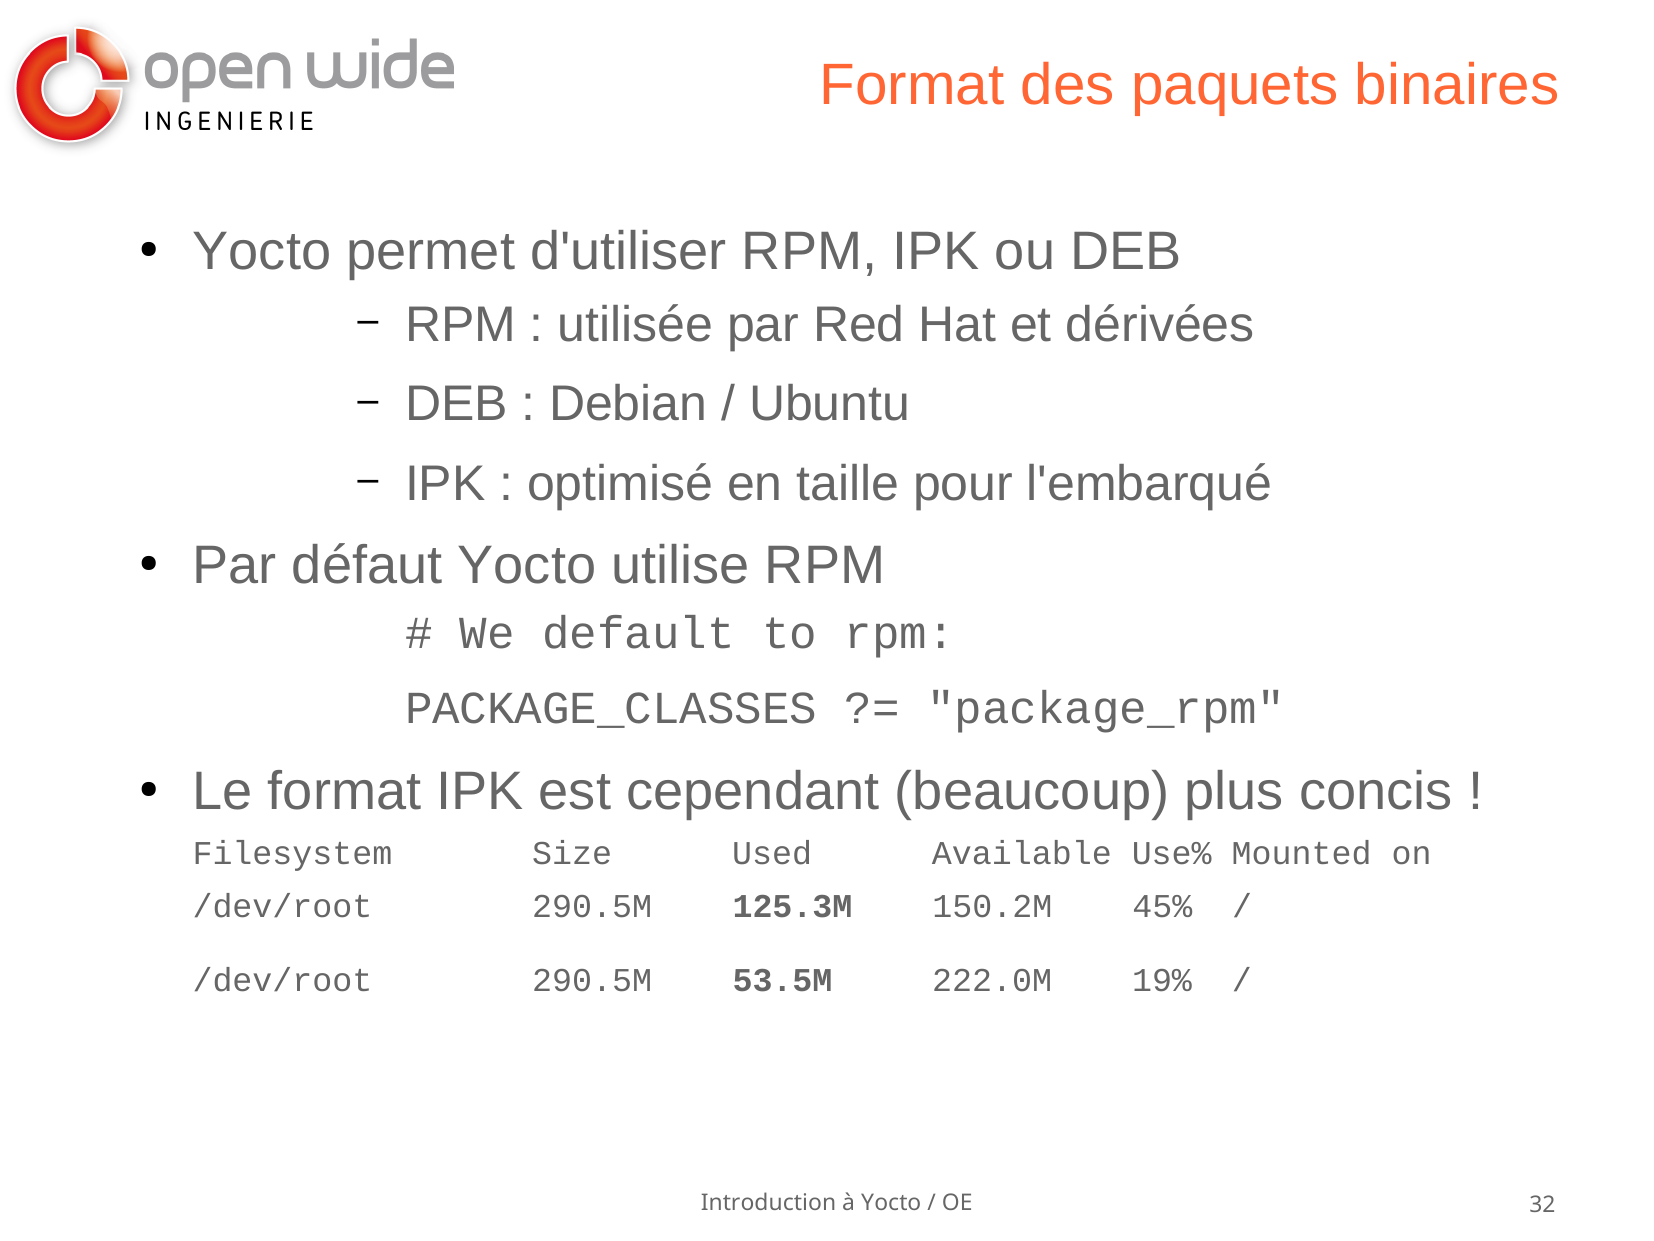

# Format des paquets binaires
Yocto permet d'utiliser RPM, IPK ou DEB
RPM : utilisée par Red Hat et dérivées
DEB : Debian / Ubuntu
IPK : optimisé en taille pour l'embarqué
Par défaut Yocto utilise RPM
# We default to rpm:
PACKAGE_CLASSES ?= "package_rpm"
Le format IPK est cependant (beaucoup) plus concis !
Filesystem Size Used Available Use% Mounted on
/dev/root 290.5M 125.3M 150.2M 45% /
/dev/root 290.5M 53.5M 222.0M 19% /